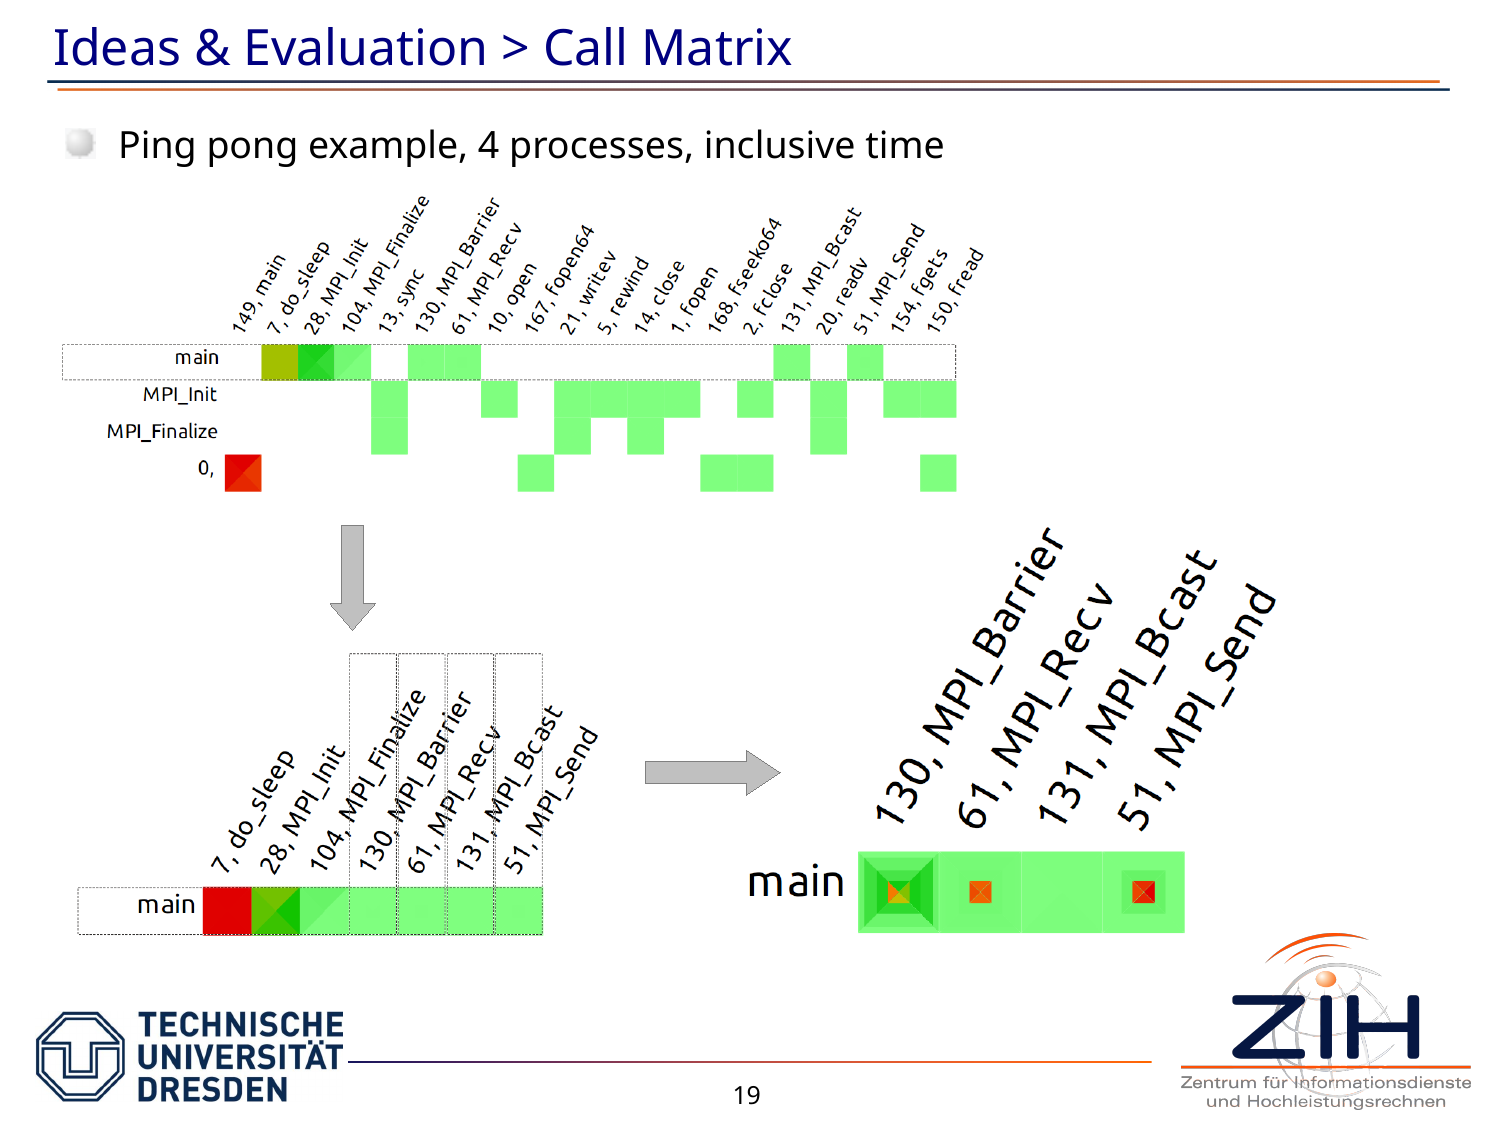

# Ideas & Evaluation > Call Matrix
Ping pong example, 4 processes, inclusive time
19